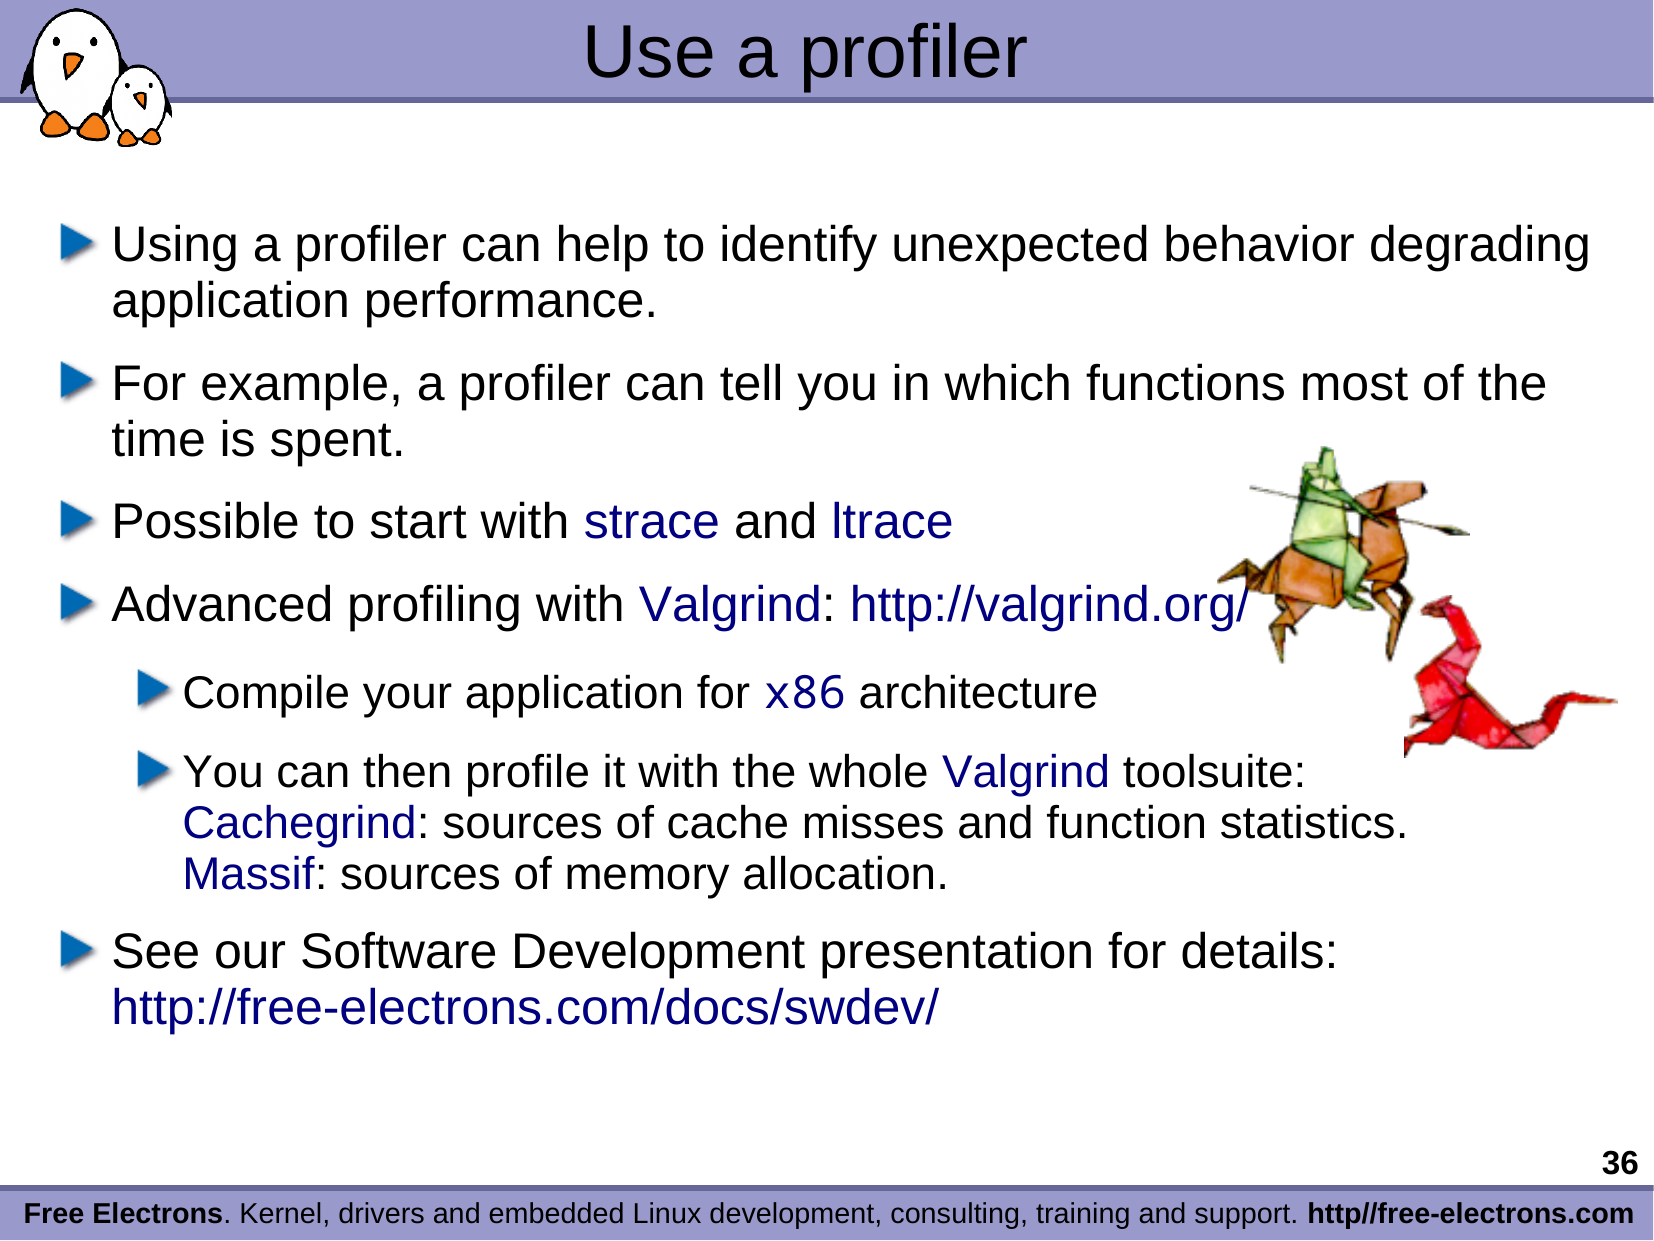

# Use a profiler
Using a profiler can help to identify unexpected behavior degrading application performance.
For example, a profiler can tell you in which functions most of the time is spent.
Possible to start with strace and ltrace
Advanced profiling with Valgrind: http://valgrind.org/
Compile your application for x86 architecture
You can then profile it with the whole Valgrind toolsuite:
Cachegrind: sources of cache misses and function statistics.
Massif: sources of memory allocation.
See our Software Development presentation for details:
http://free-electrons.com/docs/swdev/